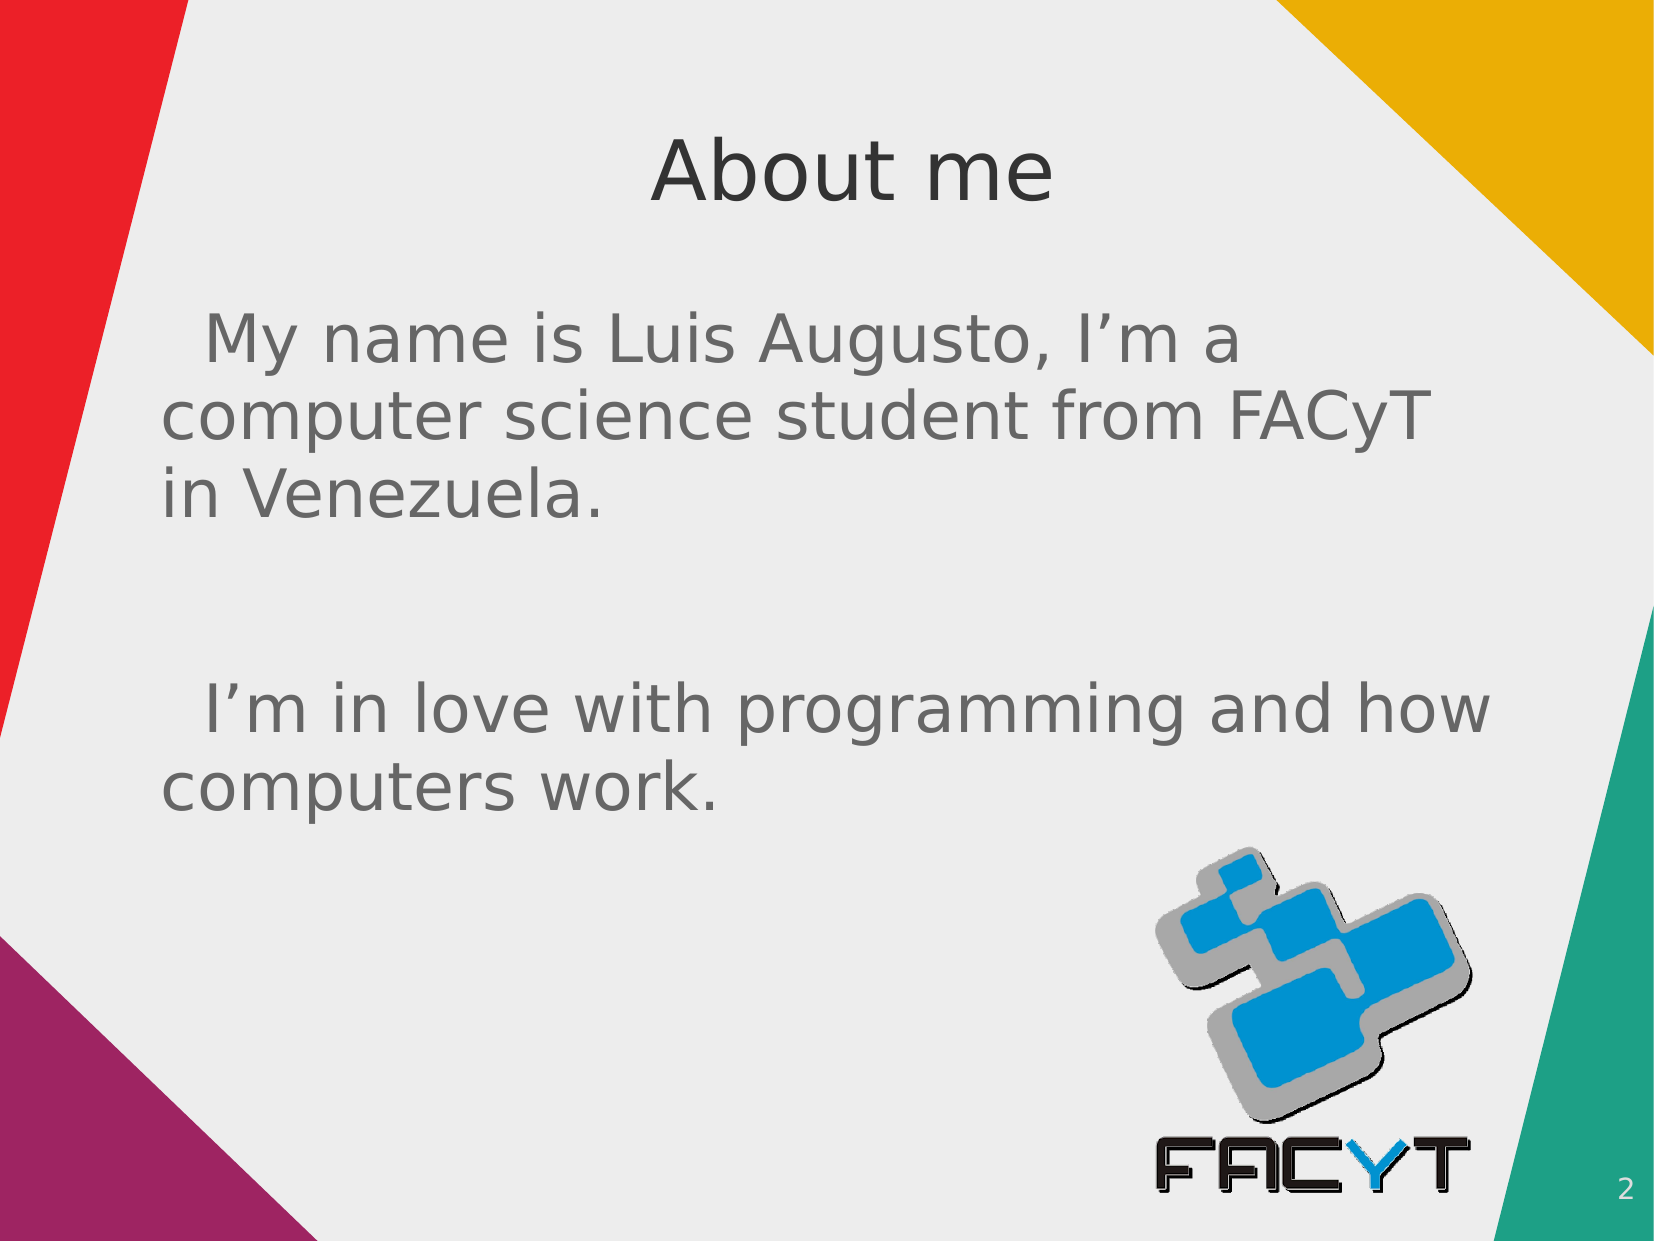

# About me
 My name is Luis Augusto, I’m a computer science student from FACyT in Venezuela.
 I’m in love with programming and how computers work.
2